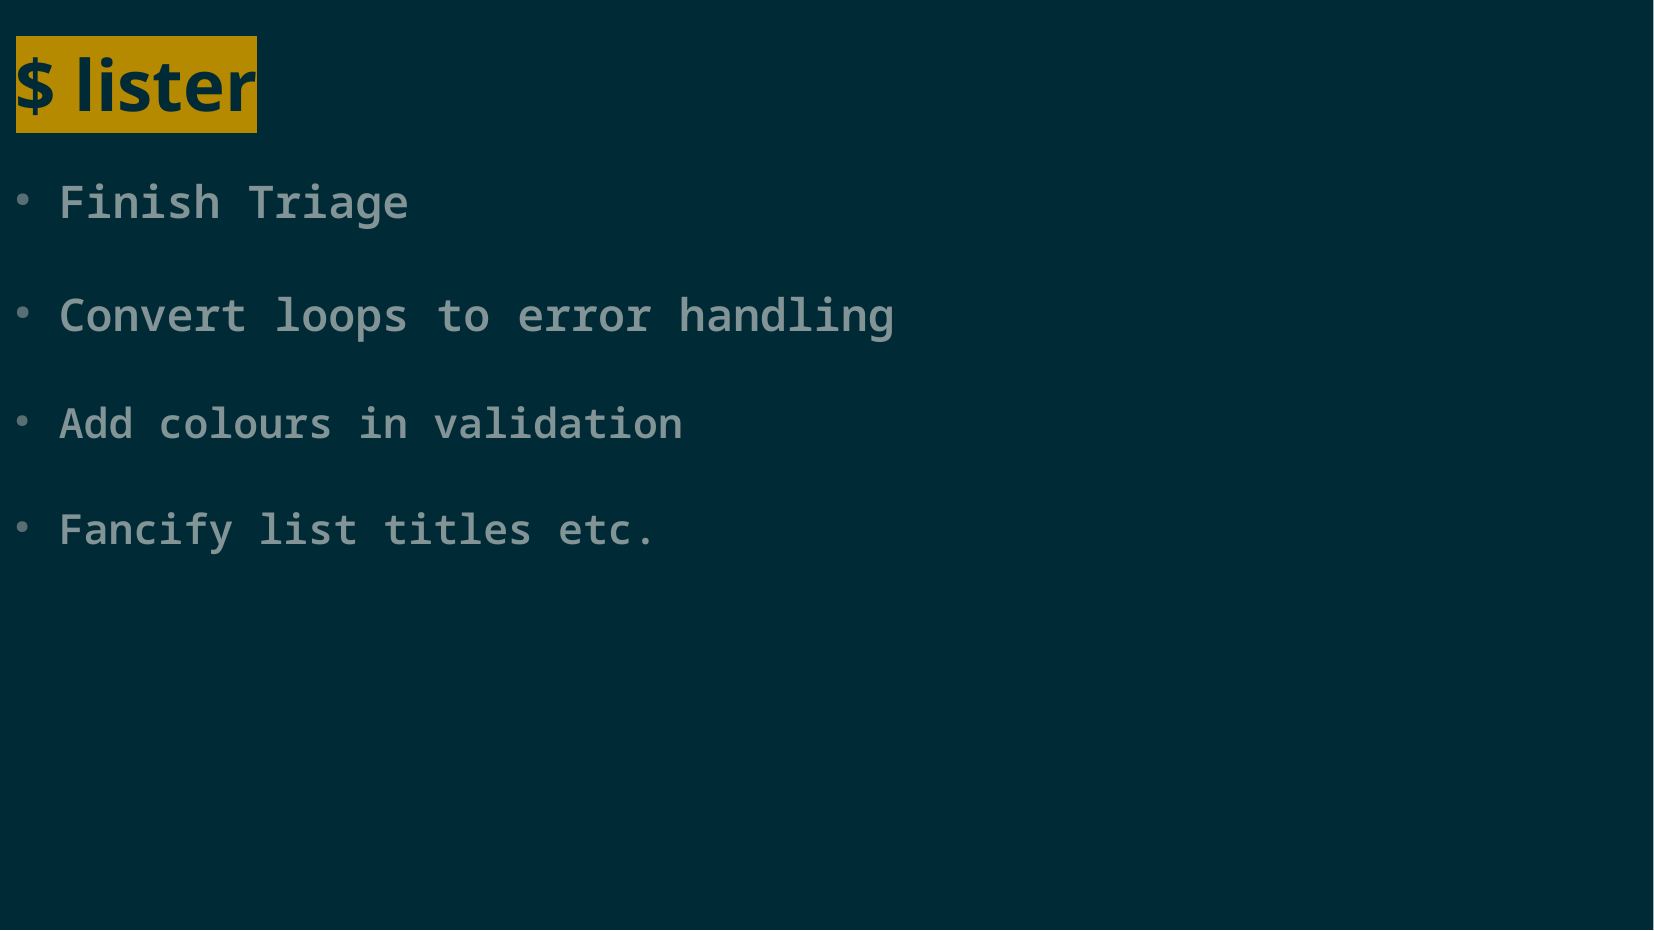

$ Lister
--To-do
# Finish Triage
Convert loops to error handling
Add colours in validation
Fancify list titles etc.